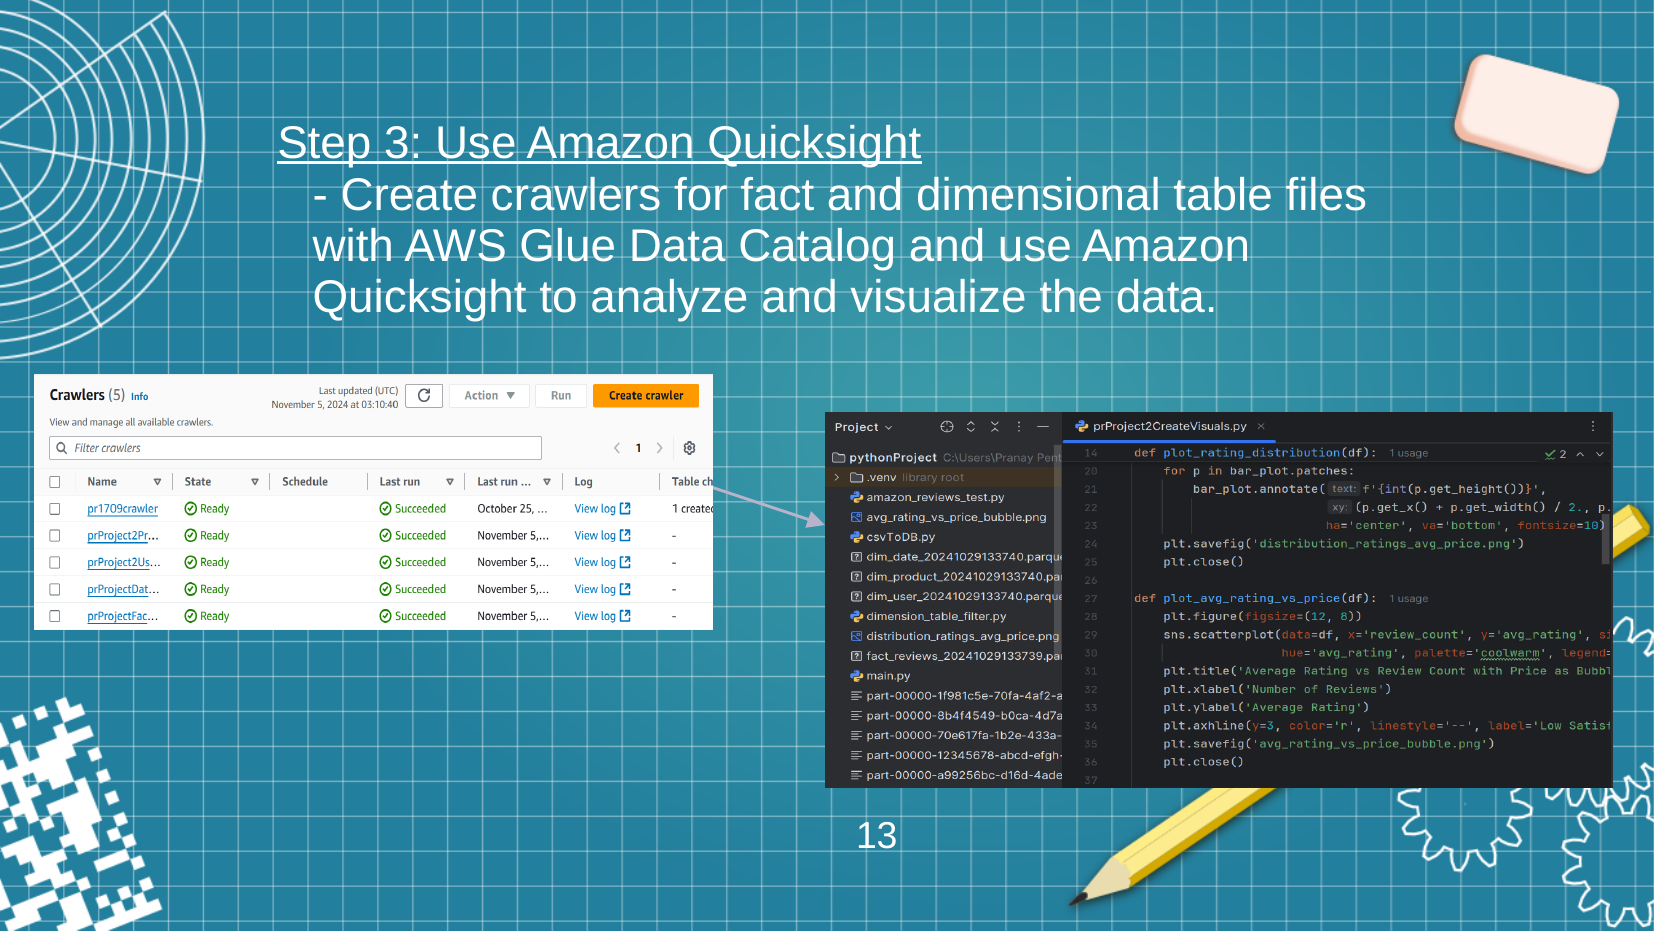

Step 3: Use Amazon Quicksight
- Create crawlers for fact and dimensional table files with AWS Glue Data Catalog and use Amazon Quicksight to analyze and visualize the data.